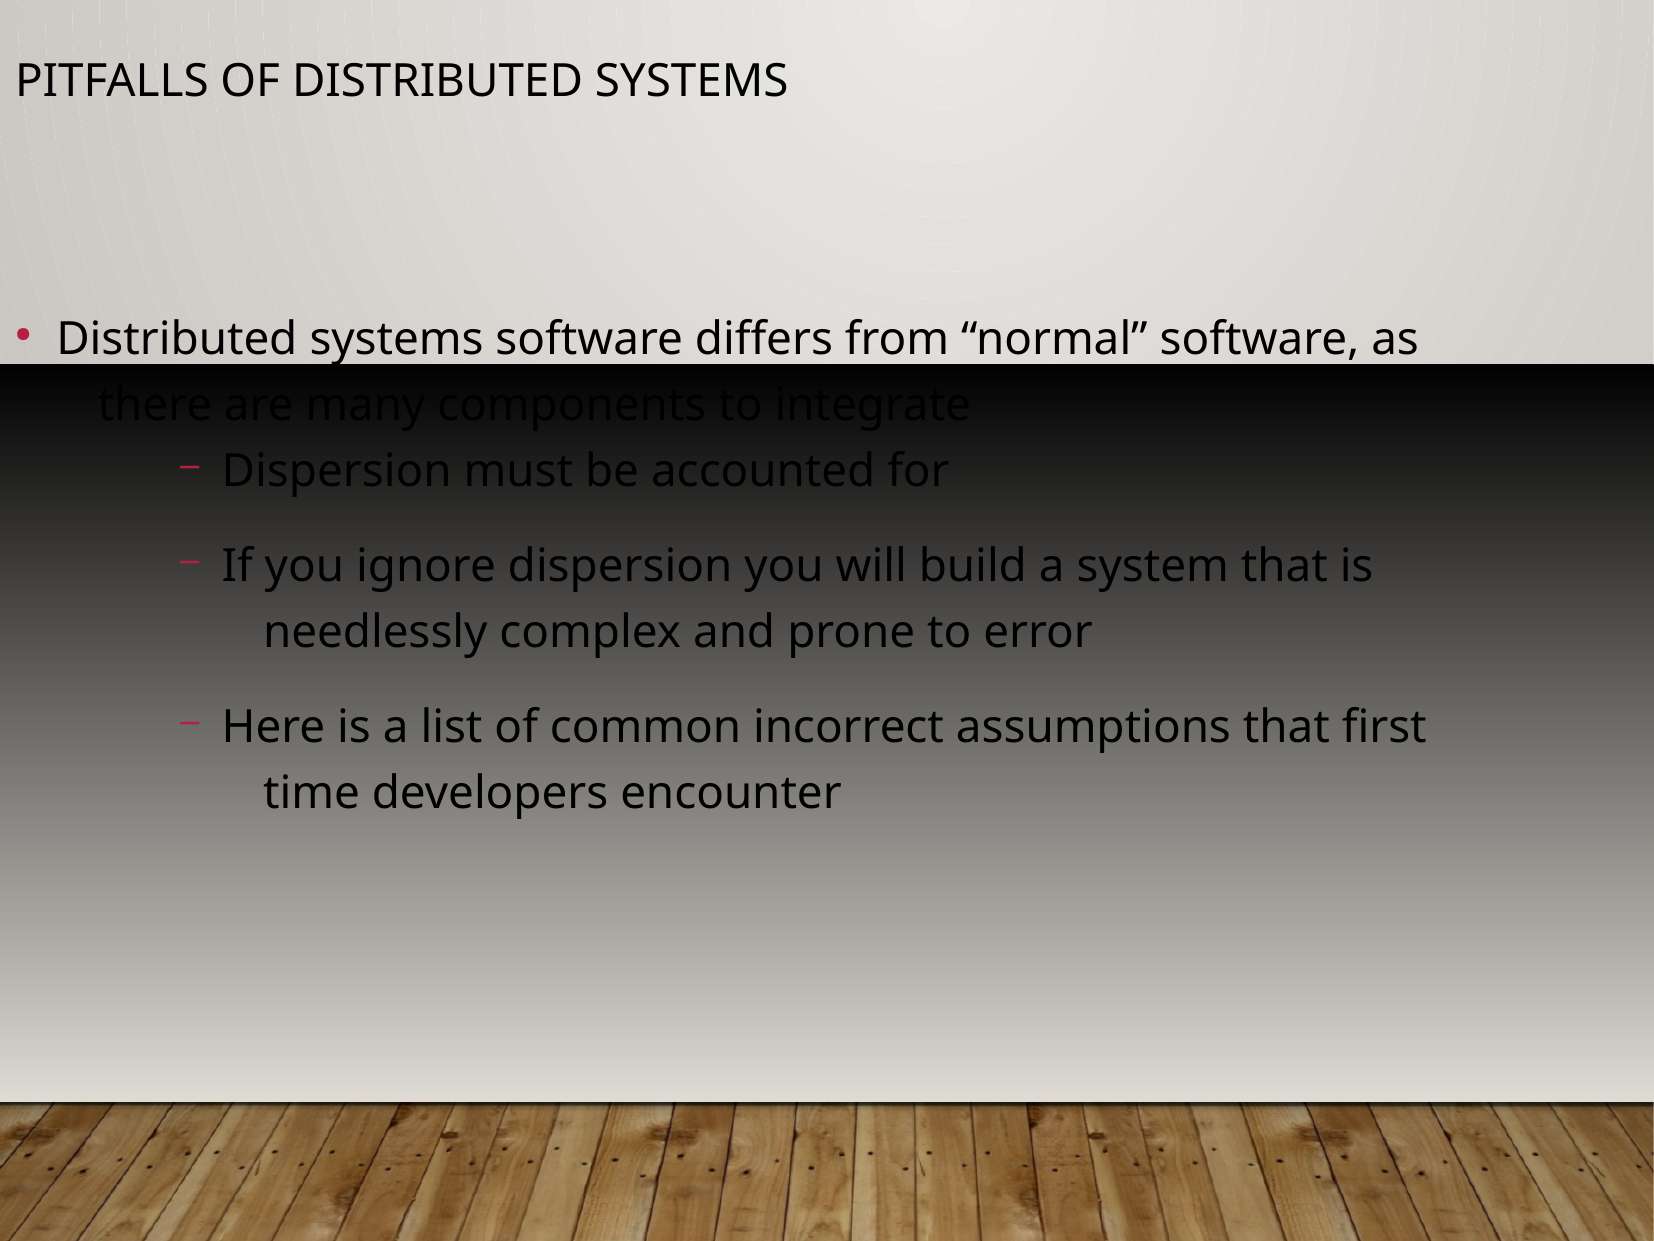

# Pitfalls of Distributed Systems
Distributed systems software differs from “normal” software, as there are many components to integrate
Dispersion must be accounted for
If you ignore dispersion you will build a system that is needlessly complex and prone to error
Here is a list of common incorrect assumptions that first time developers encounter